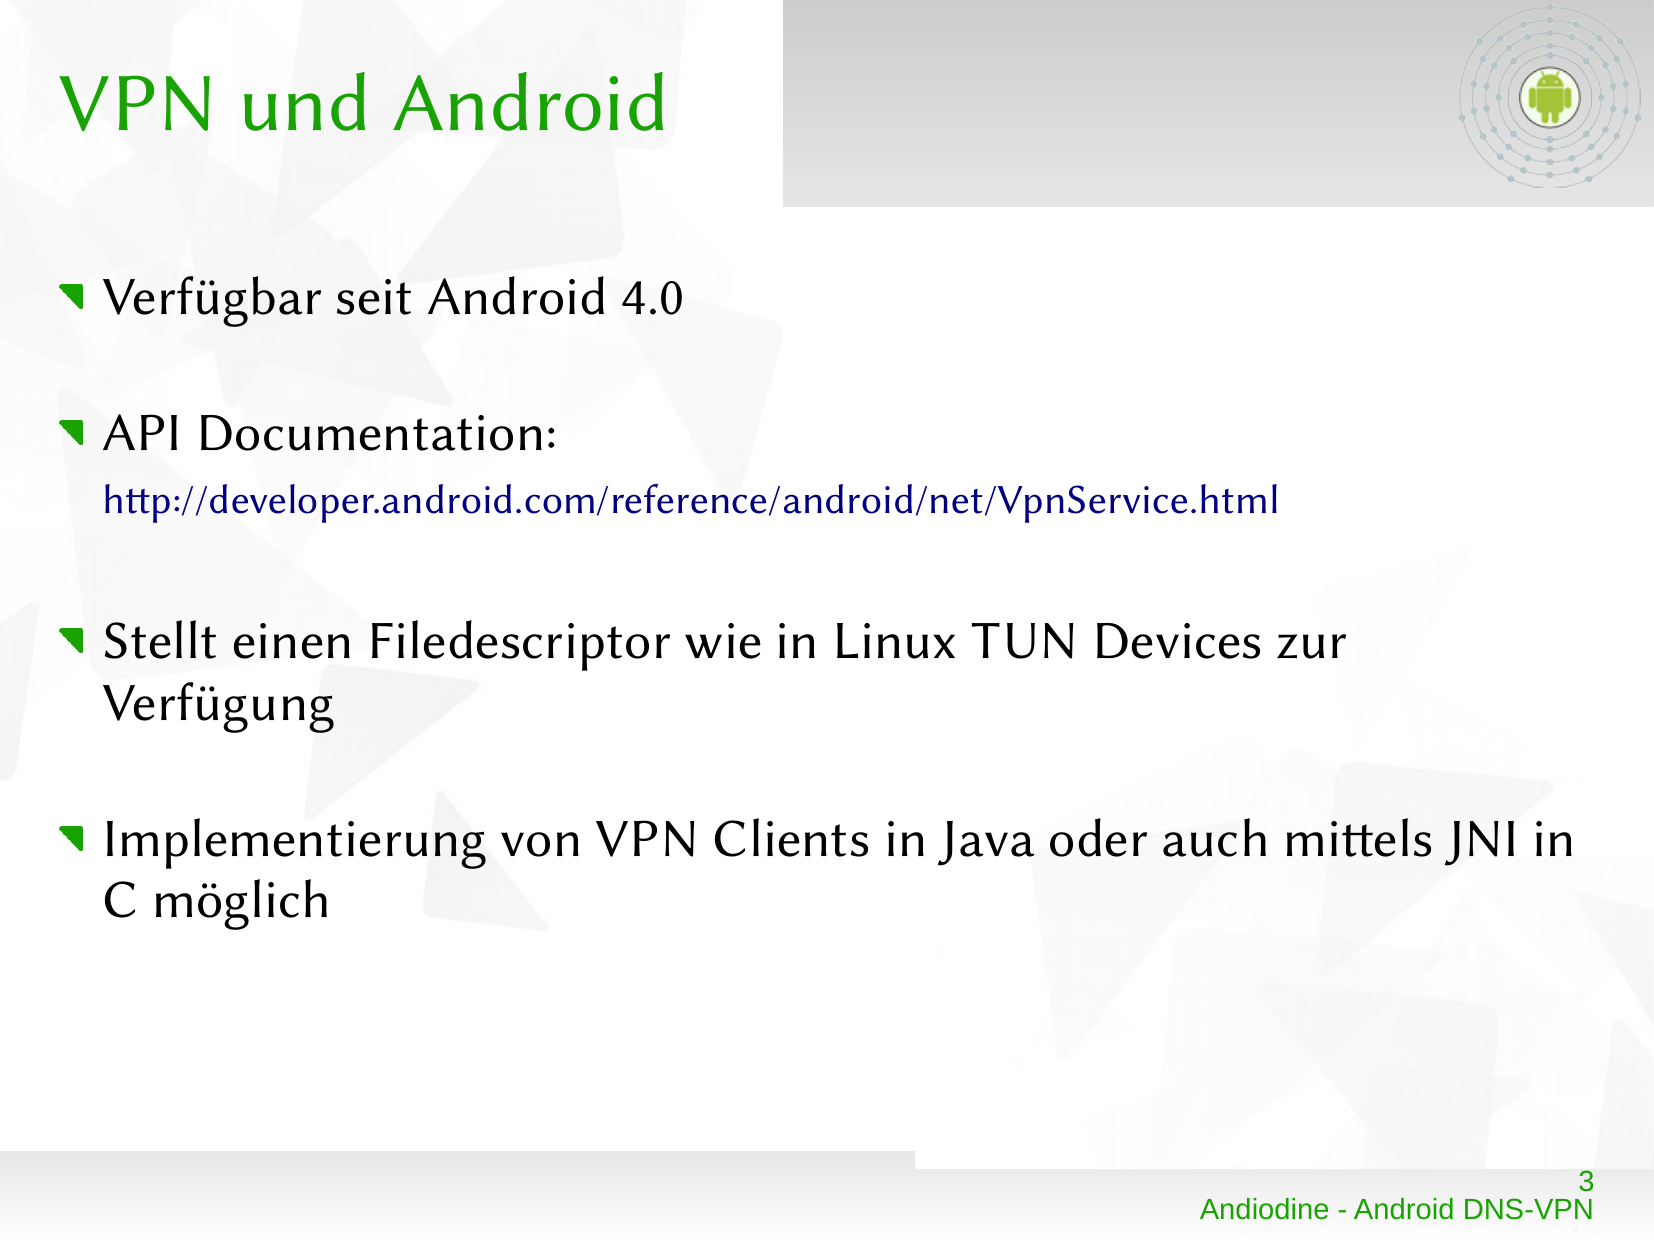

# VPN und Android
Verfügbar seit Android 4.0
API Documentation:
http://developer.android.com/reference/android/net/VpnService.html
Stellt einen Filedescriptor wie in Linux TUN Devices zur Verfügung
Implementierung von VPN Clients in Java oder auch mittels JNI in C möglich
3
Andiodine - Android DNS-VPN